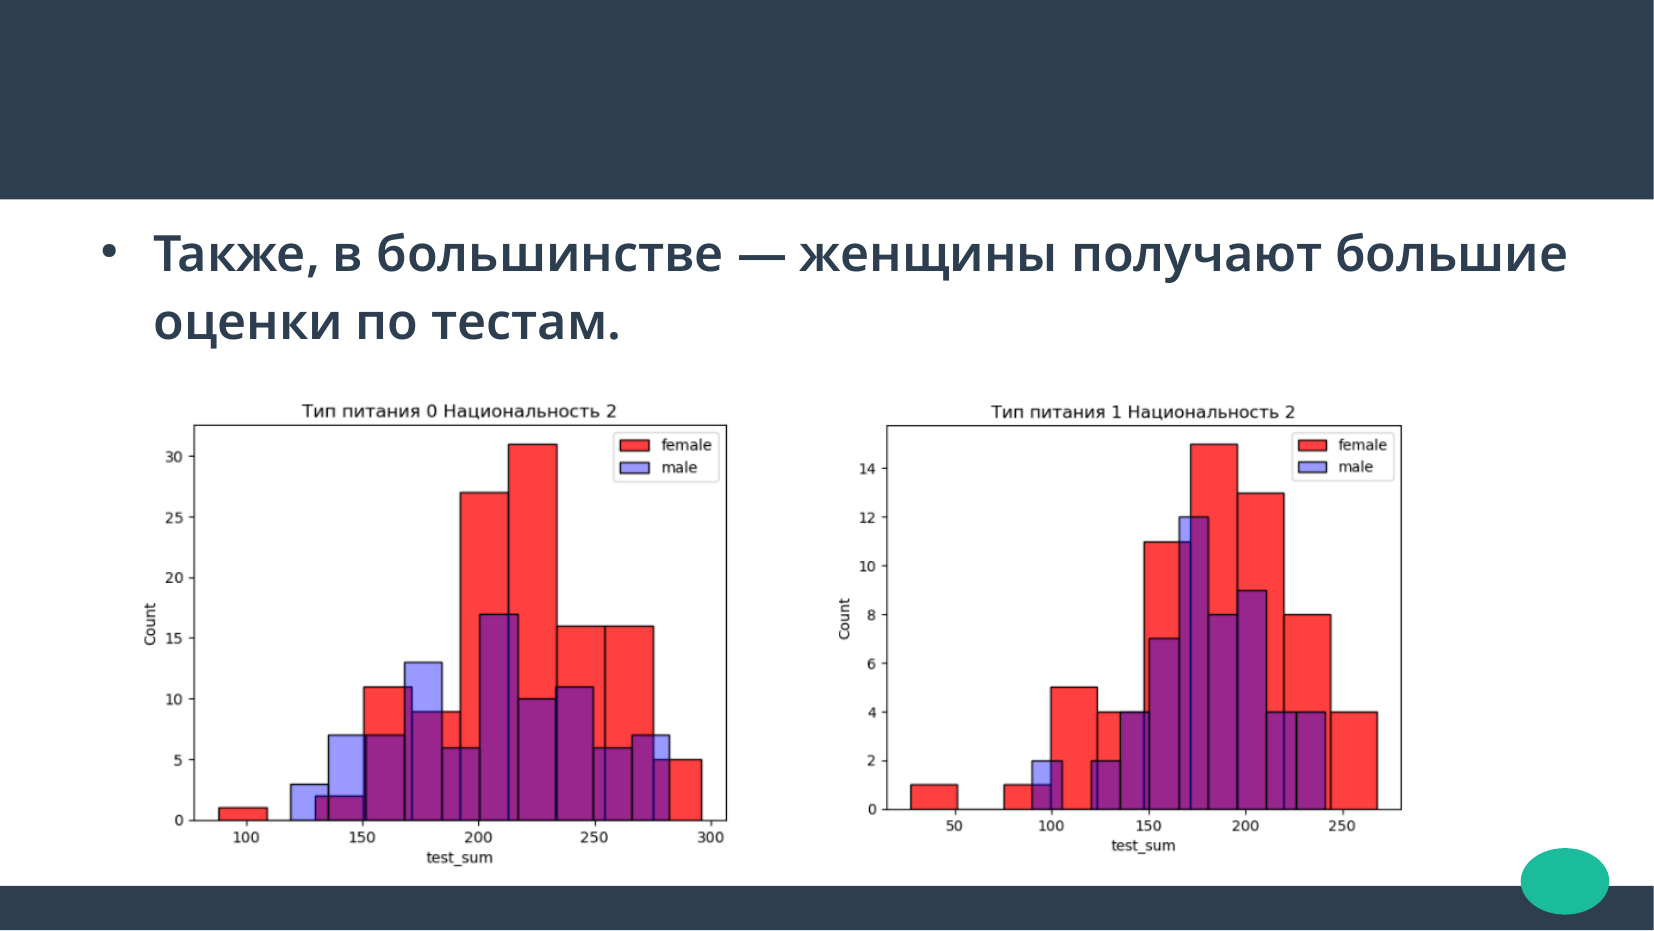

#
Также, в большинстве — женщины получают большие оценки по тестам.